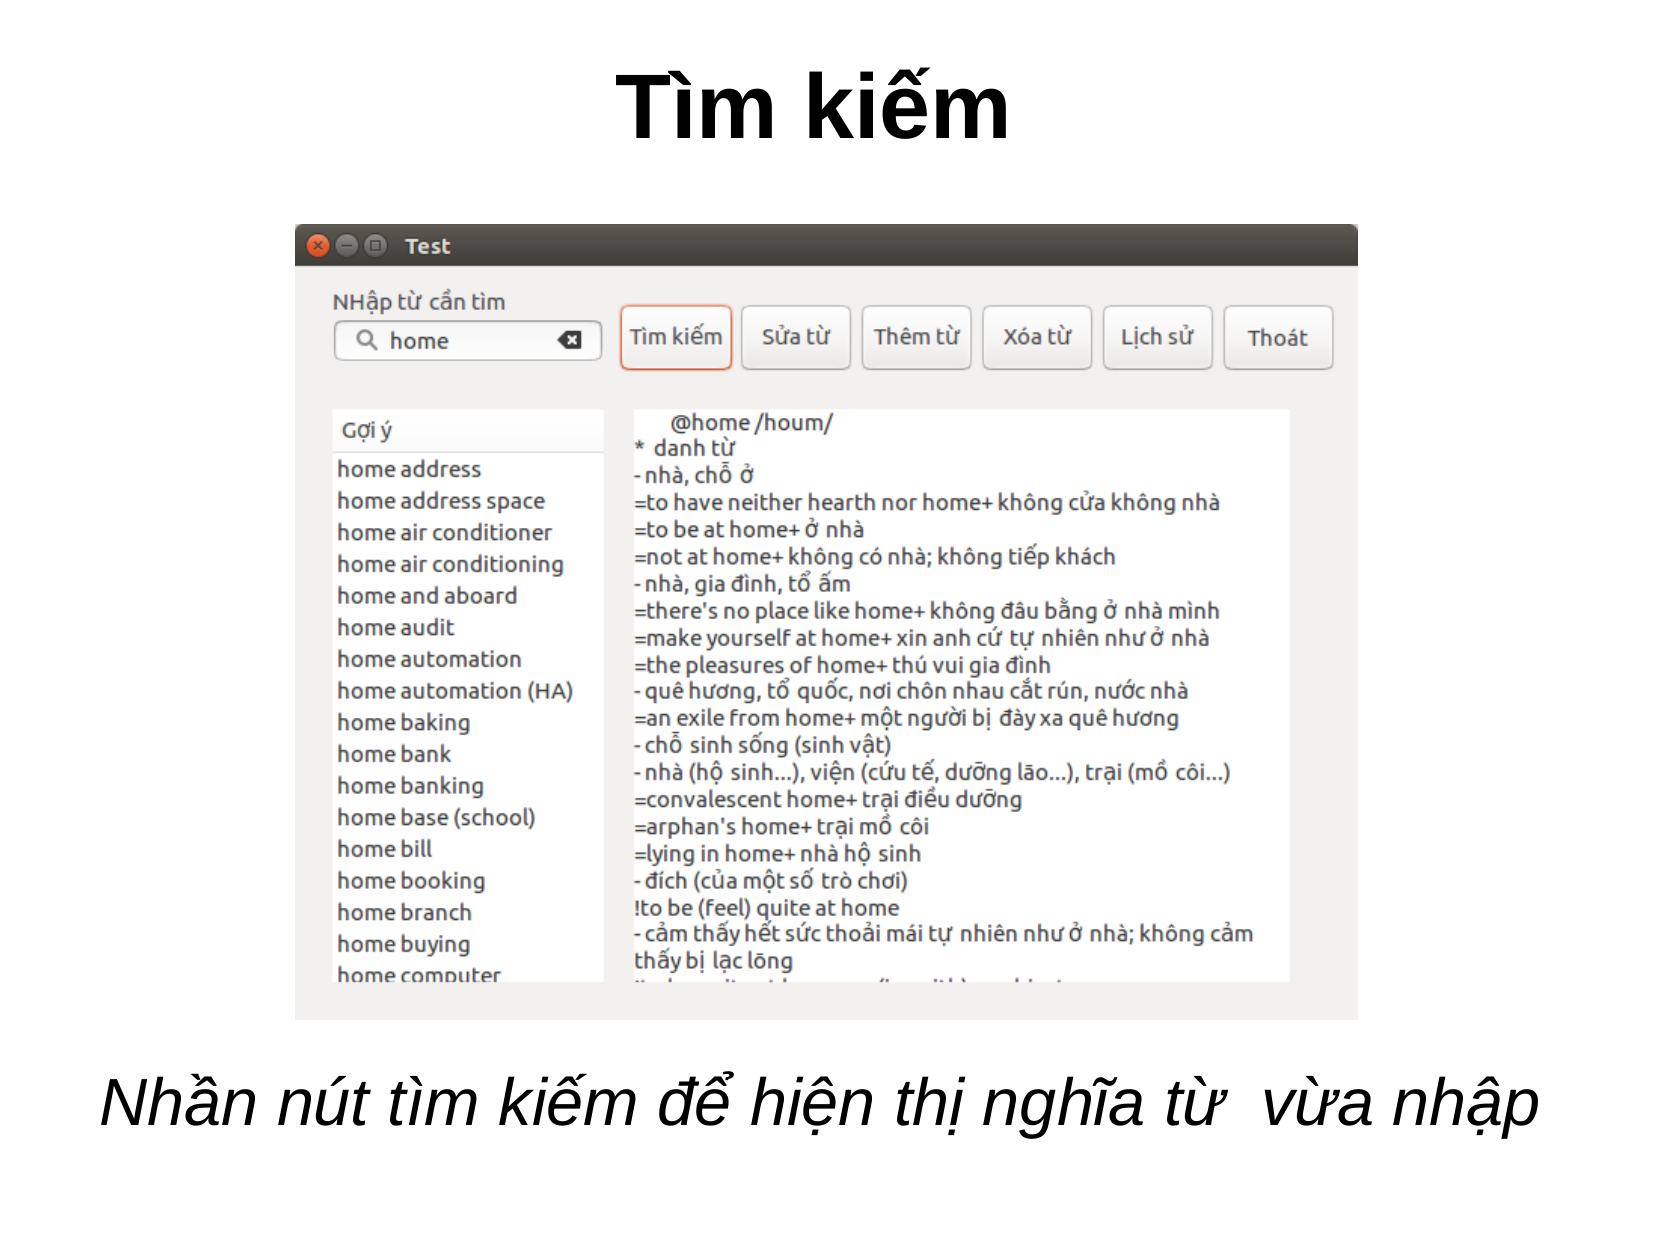

# Tìm kiếm
Nhần nút tìm kiếm để hiện thị nghĩa từ vừa nhập